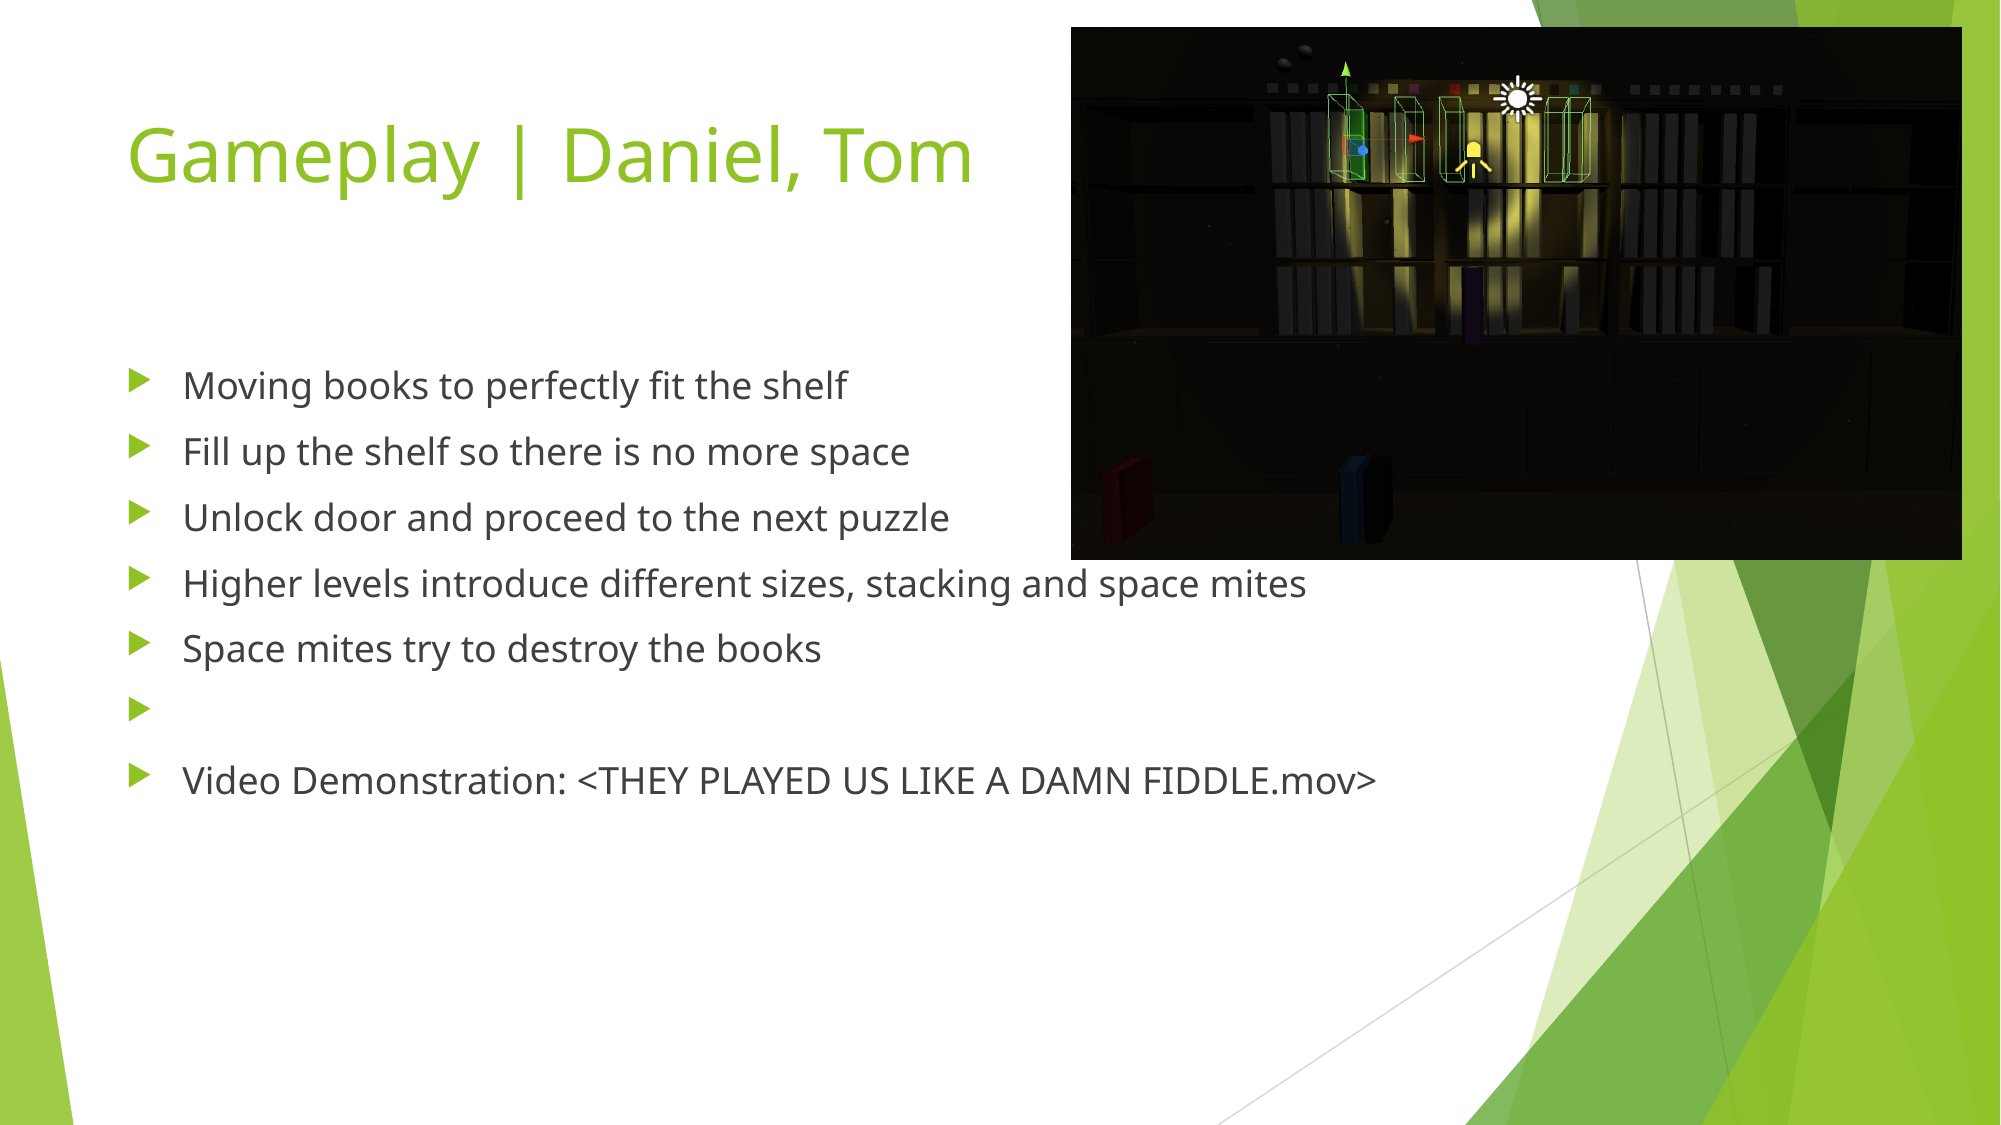

# Gameplay | Daniel, Tom
Moving books to perfectly fit the shelf
Fill up the shelf so there is no more space
Unlock door and proceed to the next puzzle
Higher levels introduce different sizes, stacking and space mites
Space mites try to destroy the books
Video Demonstration: <THEY PLAYED US LIKE A DAMN FIDDLE.mov>